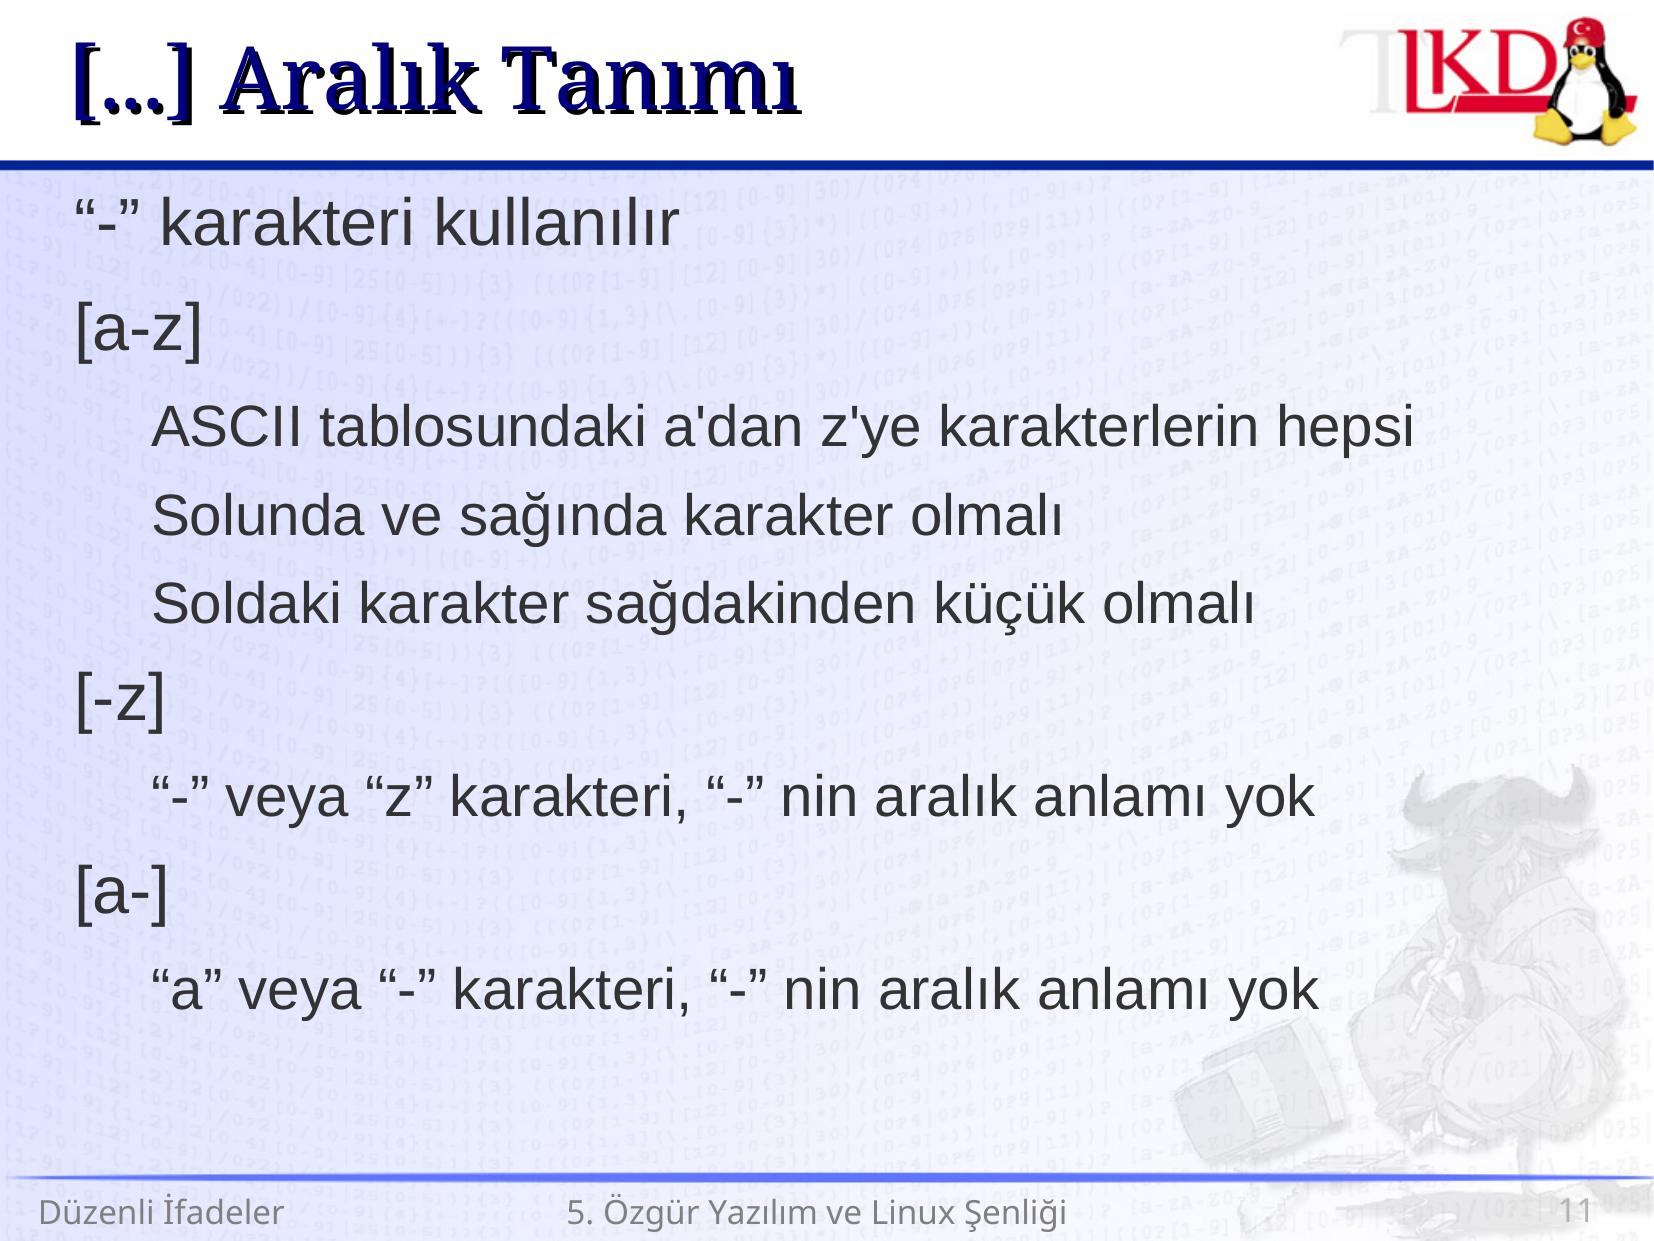

# [...] Aralık Tanımı
“-” karakteri kullanılır
[a-z]
ASCII tablosundaki a'dan z'ye karakterlerin hepsi
Solunda ve sağında karakter olmalı
Soldaki karakter sağdakinden küçük olmalı
[-z]
“-” veya “z” karakteri, “-” nin aralık anlamı yok
[a-]
“a” veya “-” karakteri, “-” nin aralık anlamı yok